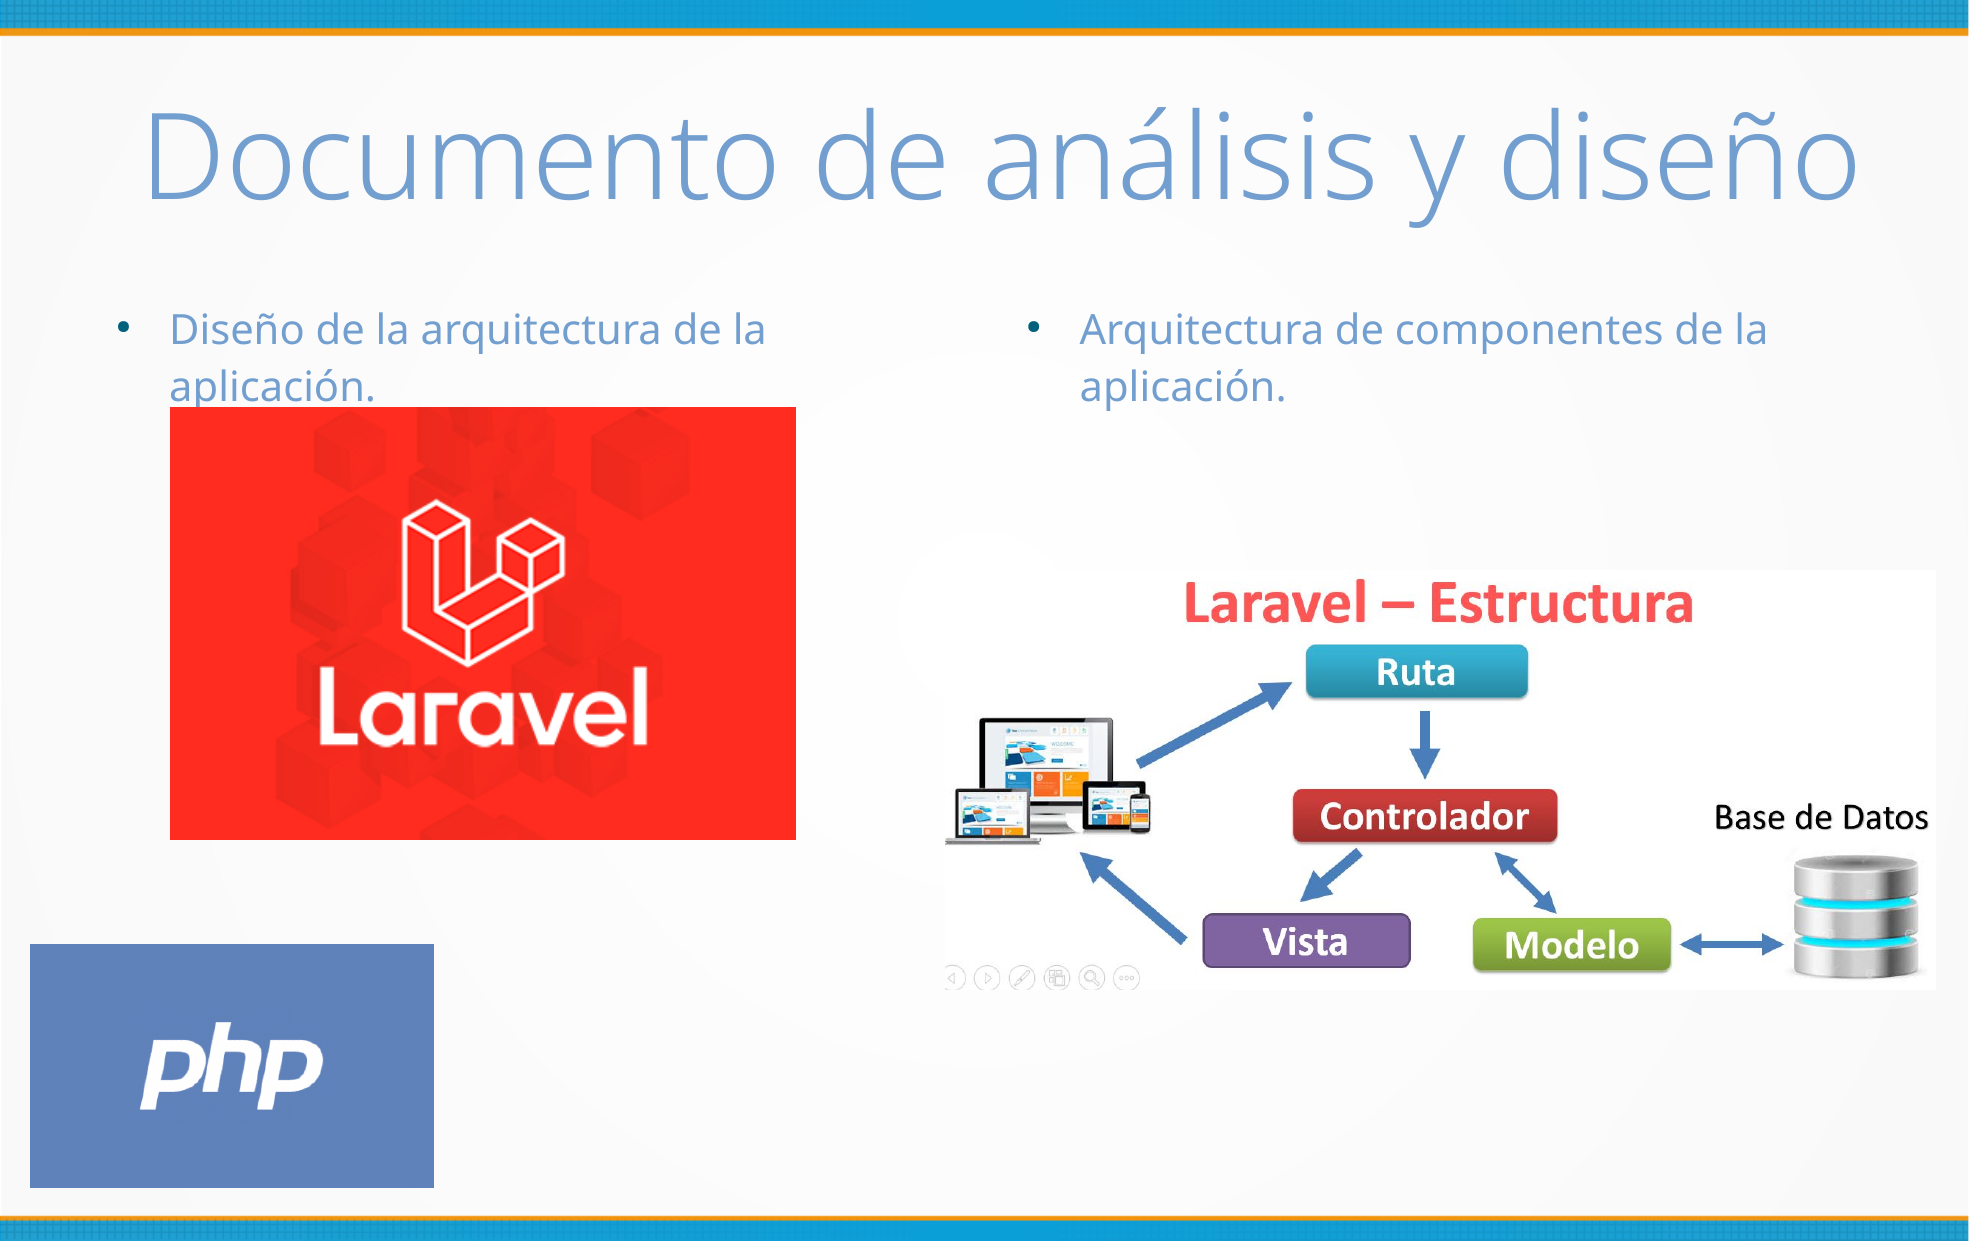

# Documento de análisis y diseño
Diseño de la arquitectura de la aplicación.
Arquitectura de componentes de la aplicación.